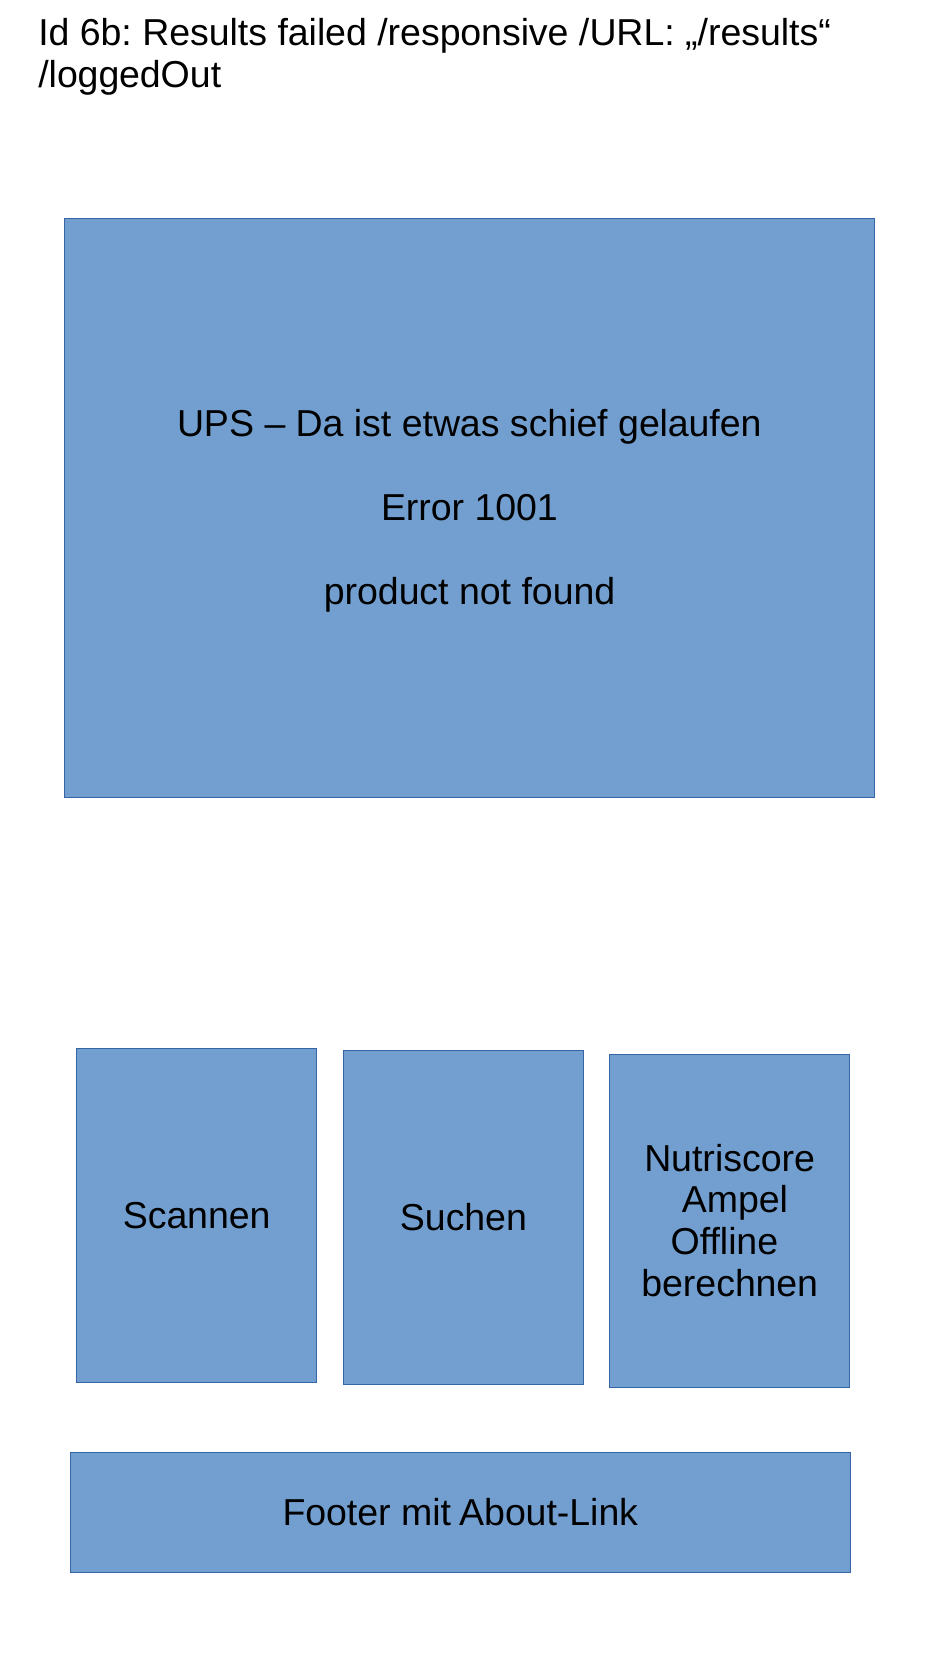

Id 6b: Results failed /responsive /URL: „/results“ /loggedOut
UPS – Da ist etwas schief gelaufen
Error 1001
product not found
Scannen
Suchen
Nutriscore
 Ampel
Offline
berechnen
Footer mit About-Link